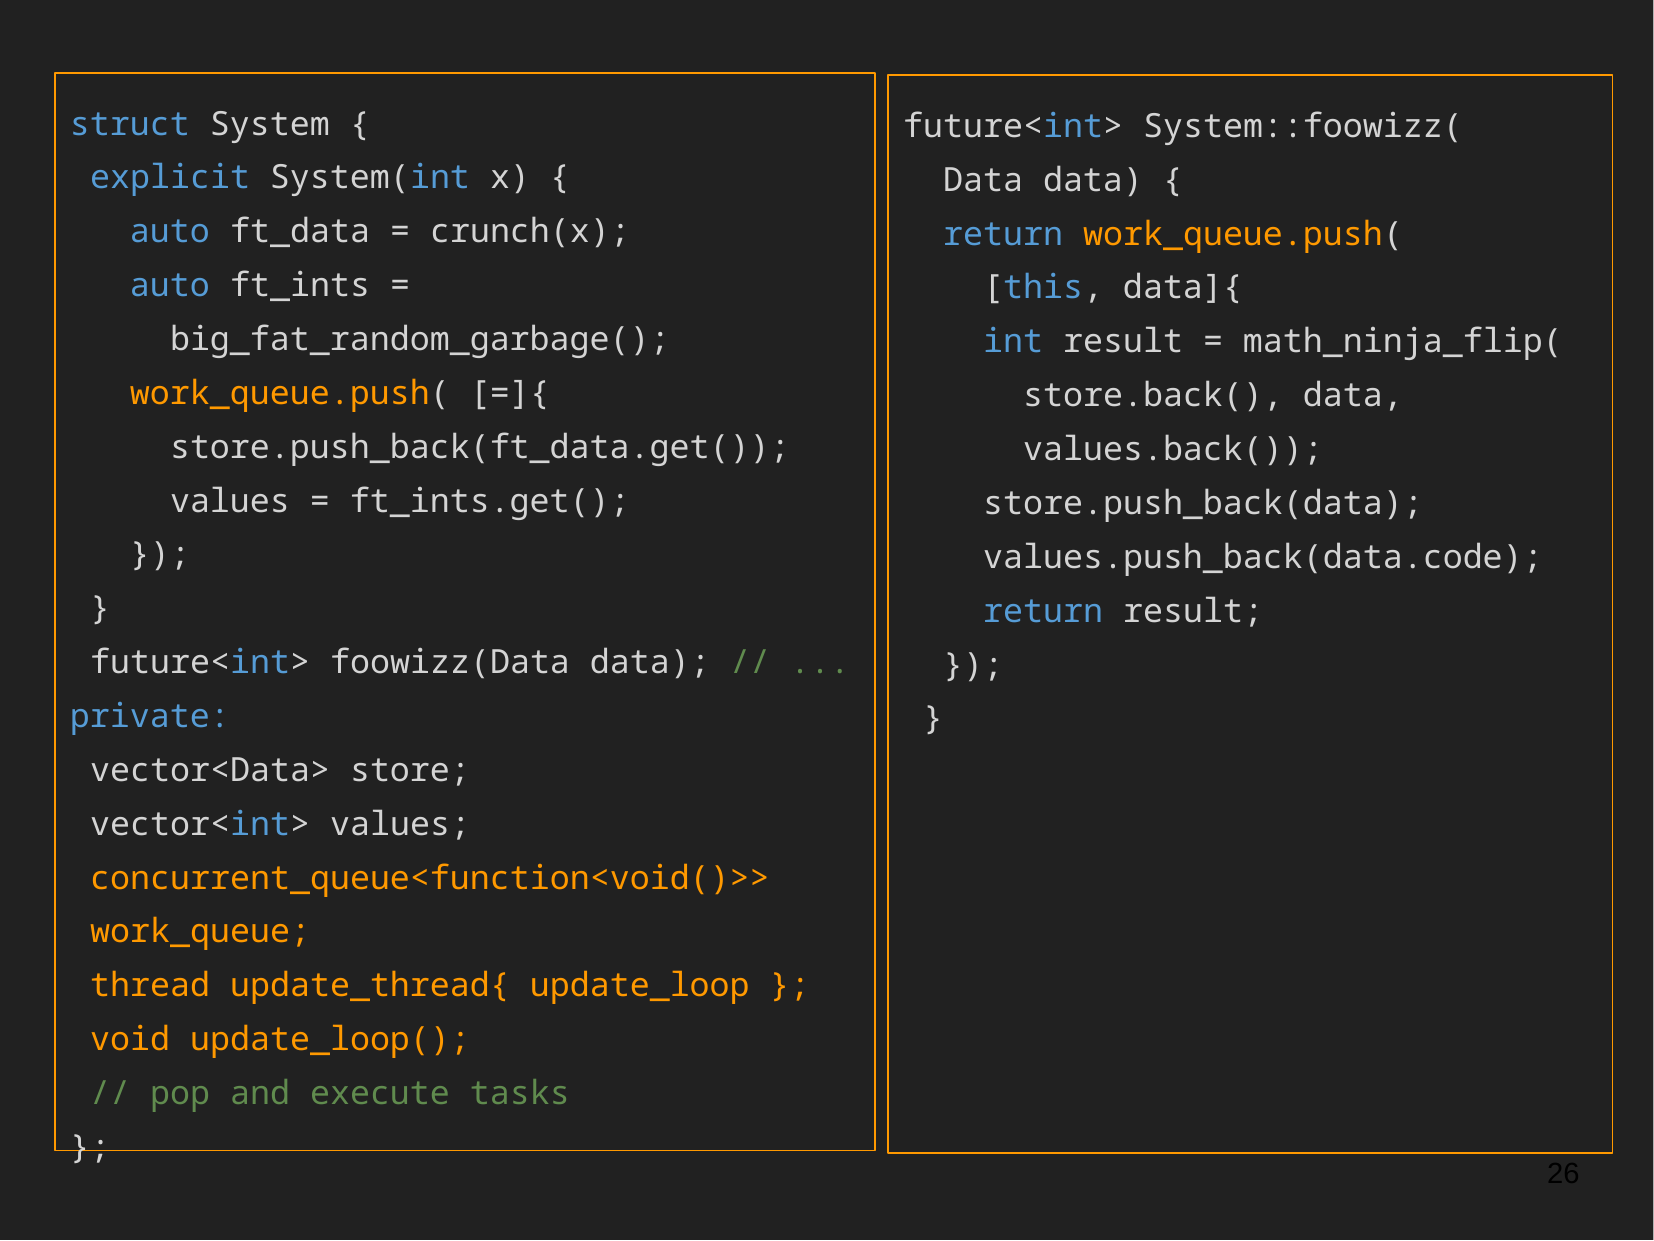

# struct System {
 explicit System(int x) {
 auto ft_data = crunch(x);
 auto ft_ints =
 big_fat_random_garbage();
 work_queue.push( [=]{
 store.push_back(ft_data.get());
 values = ft_ints.get();
 });
 }
 future<int> foowizz(Data data); // ...
private:
 vector<Data> store;
 vector<int> values;
 concurrent_queue<function<void()>>
 work_queue;
 thread update_thread{ update_loop };
 void update_loop();
 // pop and execute tasks
};
future<int> System::foowizz(
 Data data) {
 return work_queue.push(
 [this, data]{
 int result = math_ninja_flip(
 store.back(), data,
 values.back());
 store.push_back(data);
 values.push_back(data.code);
 return result;
 });
 }